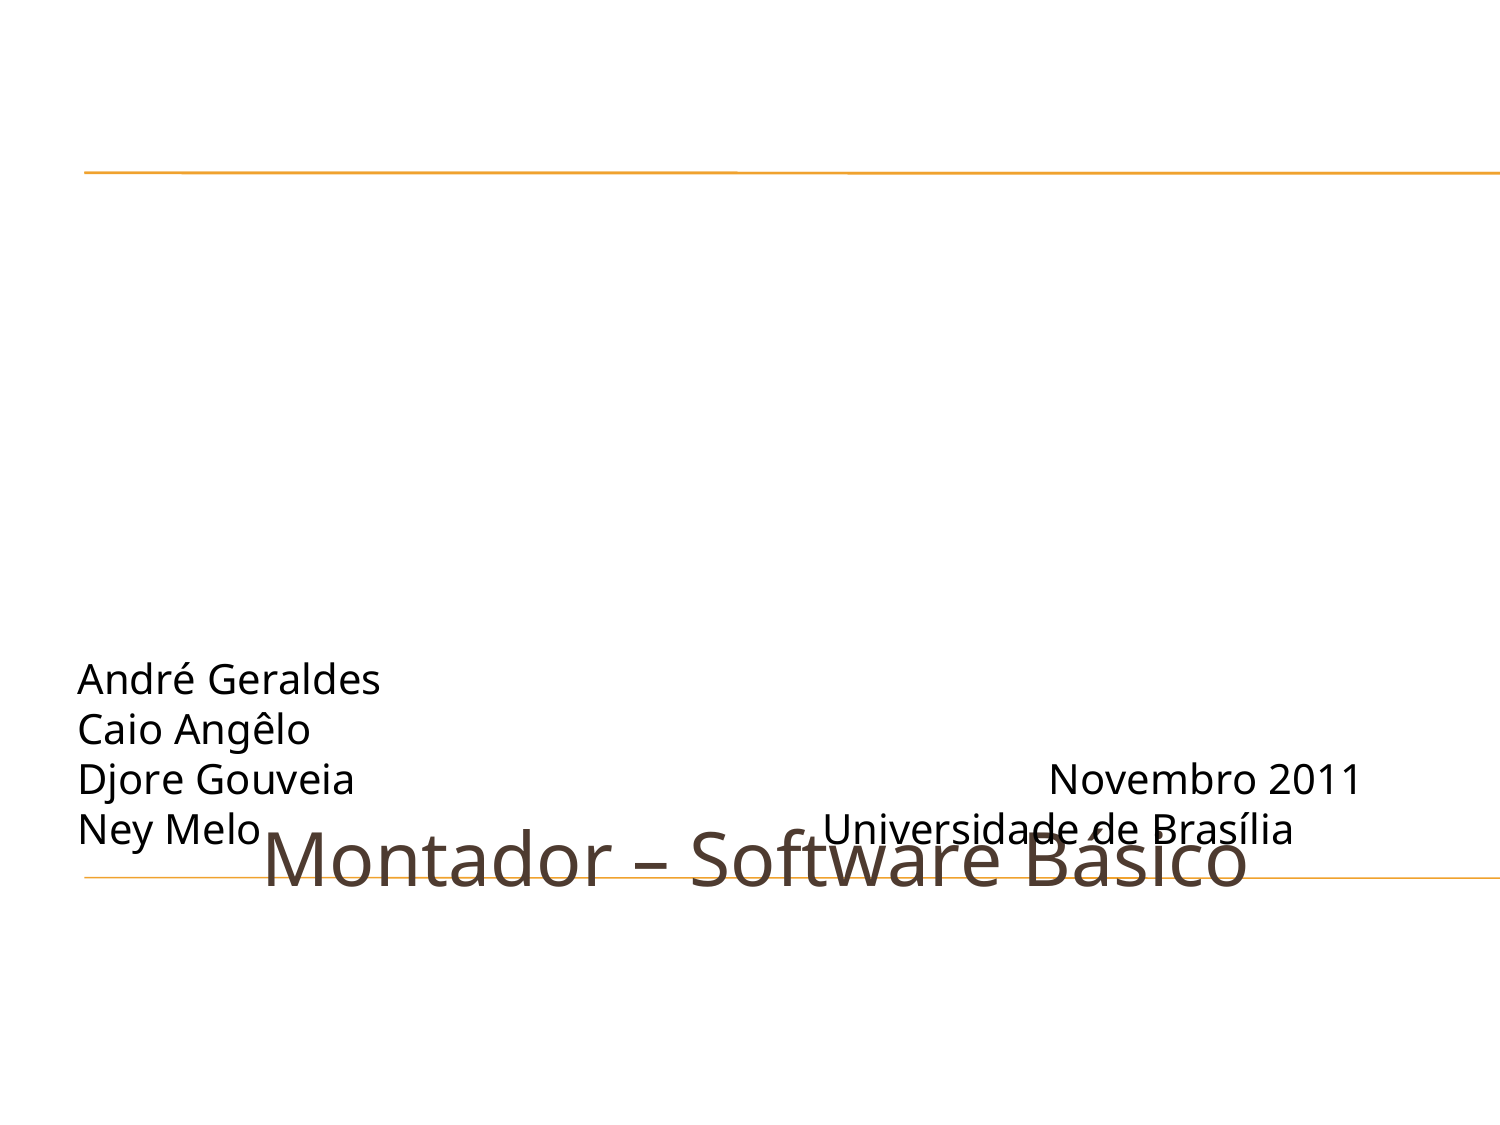

André Geraldes
Caio Angêlo
Djore Gouveia					 	 Novembro 2011
Ney Melo					 Universidade de Brasília
# Montador – Software Básico